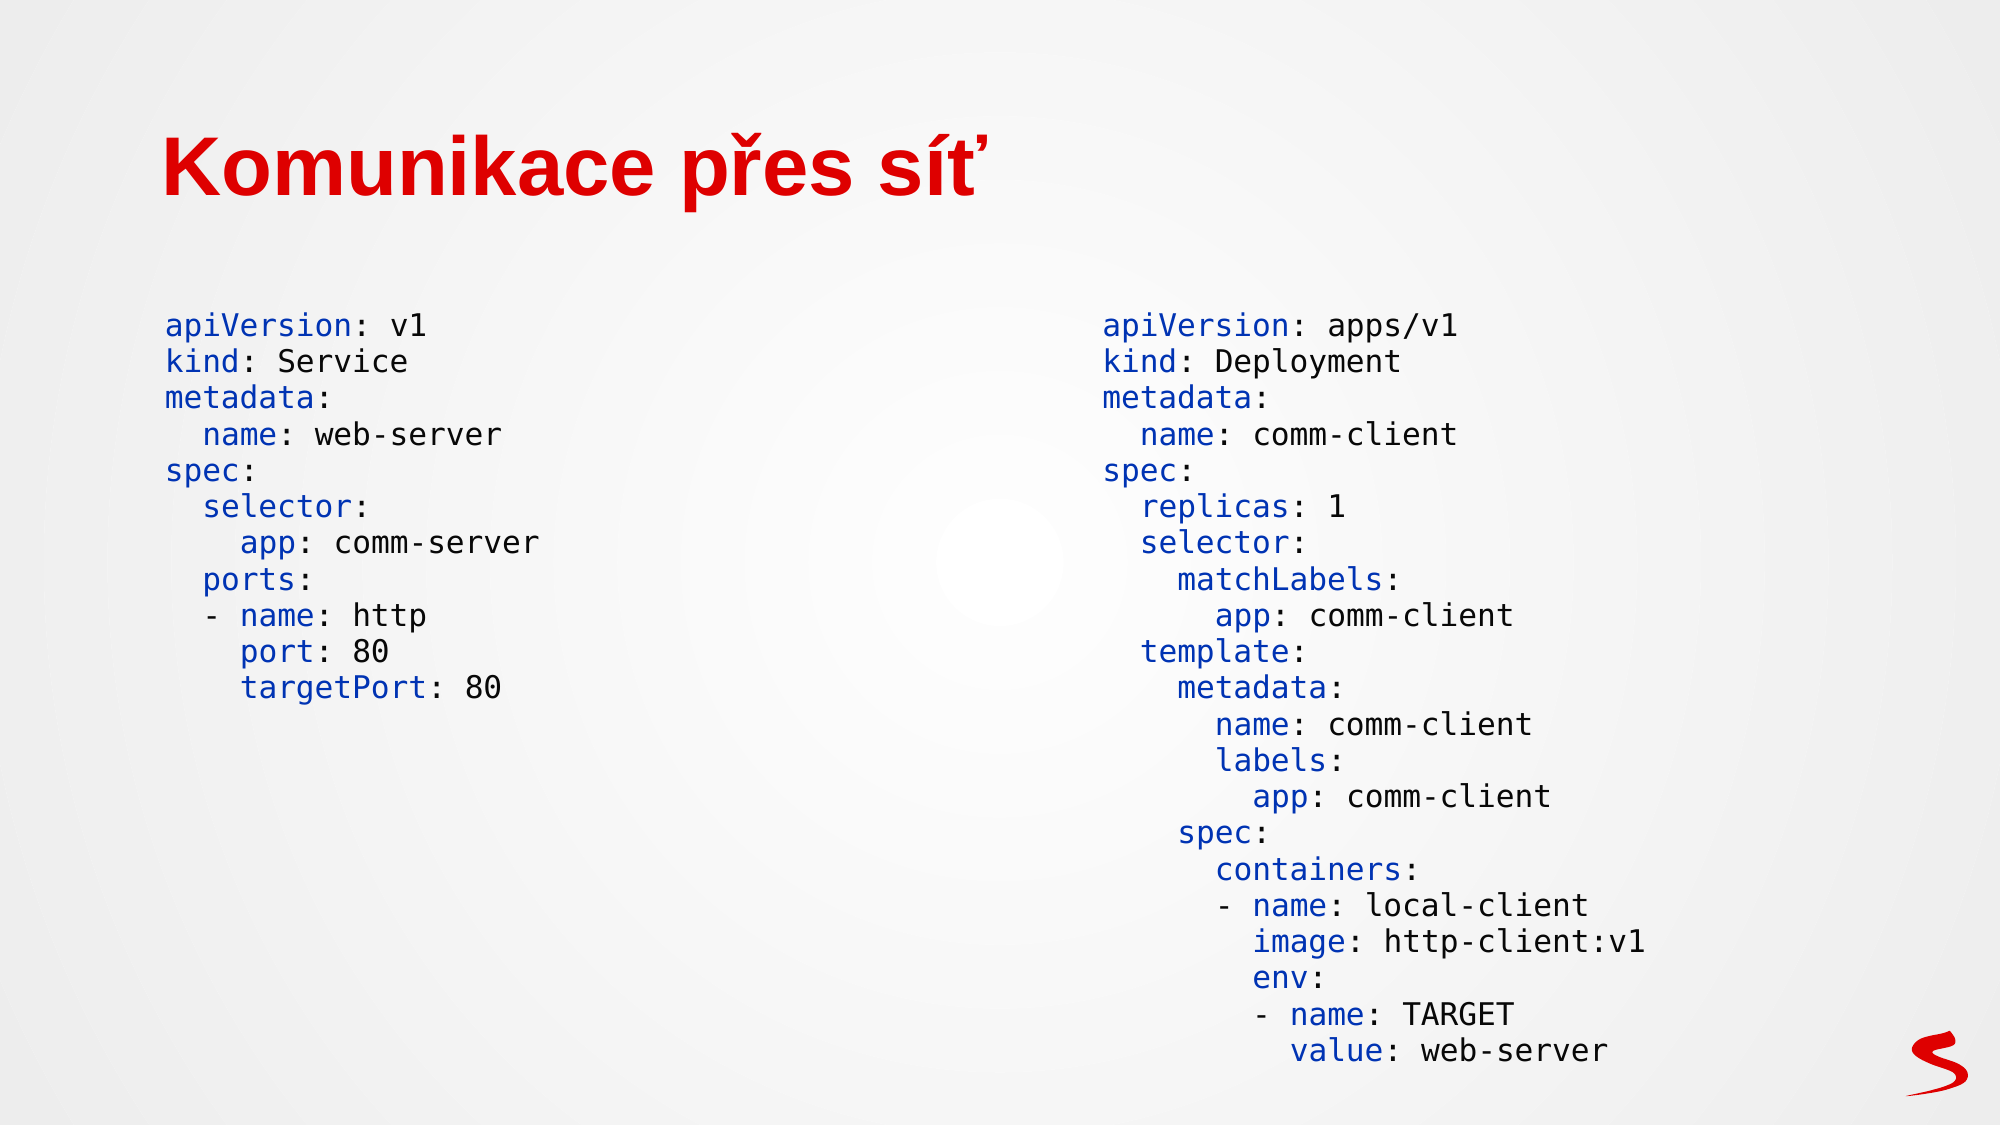

Komunikace přes síť
apiVersion: v1
kind: Service
metadata:
 name: web-server
spec:
 selector:
 app: comm-server
 ports:
 - name: http
 port: 80
 targetPort: 80
apiVersion: apps/v1
kind: Deployment
metadata:
 name: comm-client
spec:
 replicas: 1
 selector:
 matchLabels:
 app: comm-client
 template:
 metadata:
 name: comm-client
 labels:
 app: comm-client
 spec:
 containers:
 - name: local-client
 image: http-client:v1
 env:
 - name: TARGET
 value: web-server